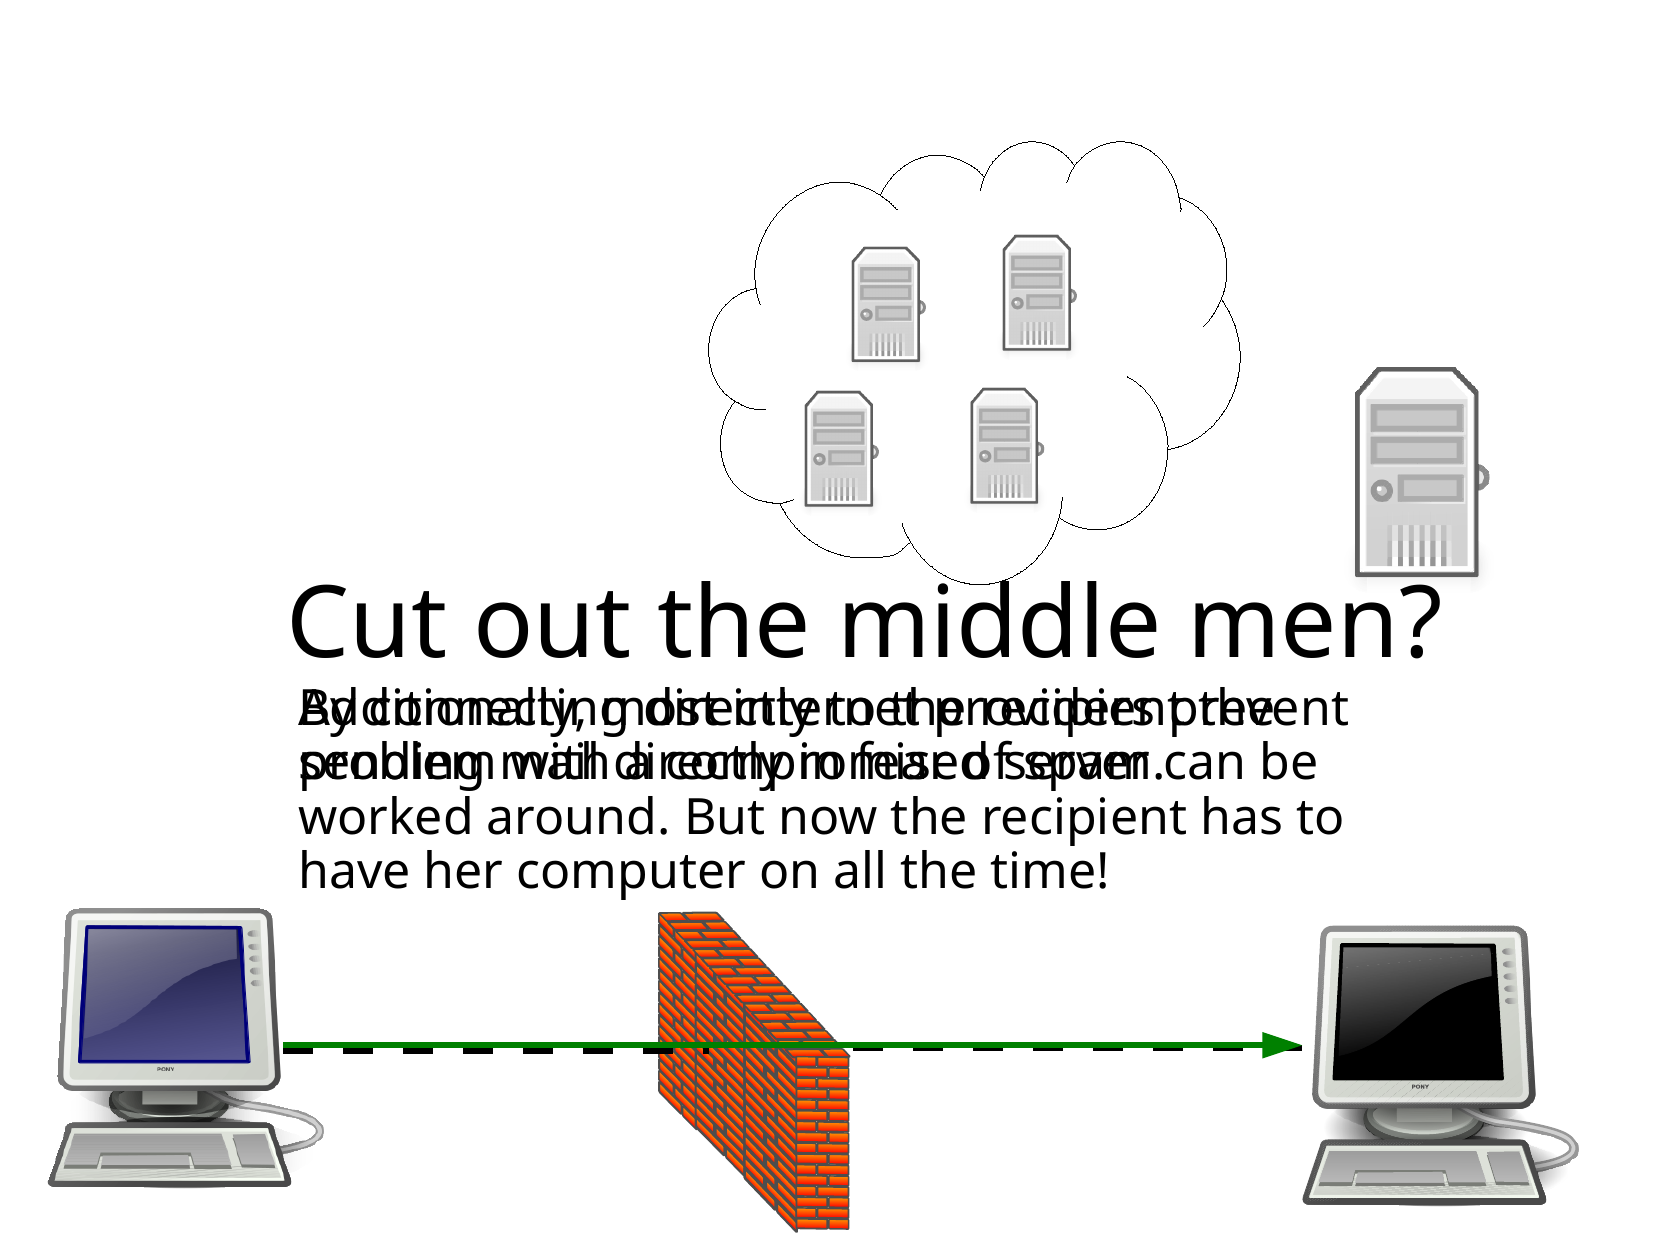

Cut out the middle men?
By connecting directly to the recipient the problem with a compromised server can be worked around. But now the recipient has to have her computer on all the time!
Additionally, most internet providers prevent sending mail directly in fear of spam.